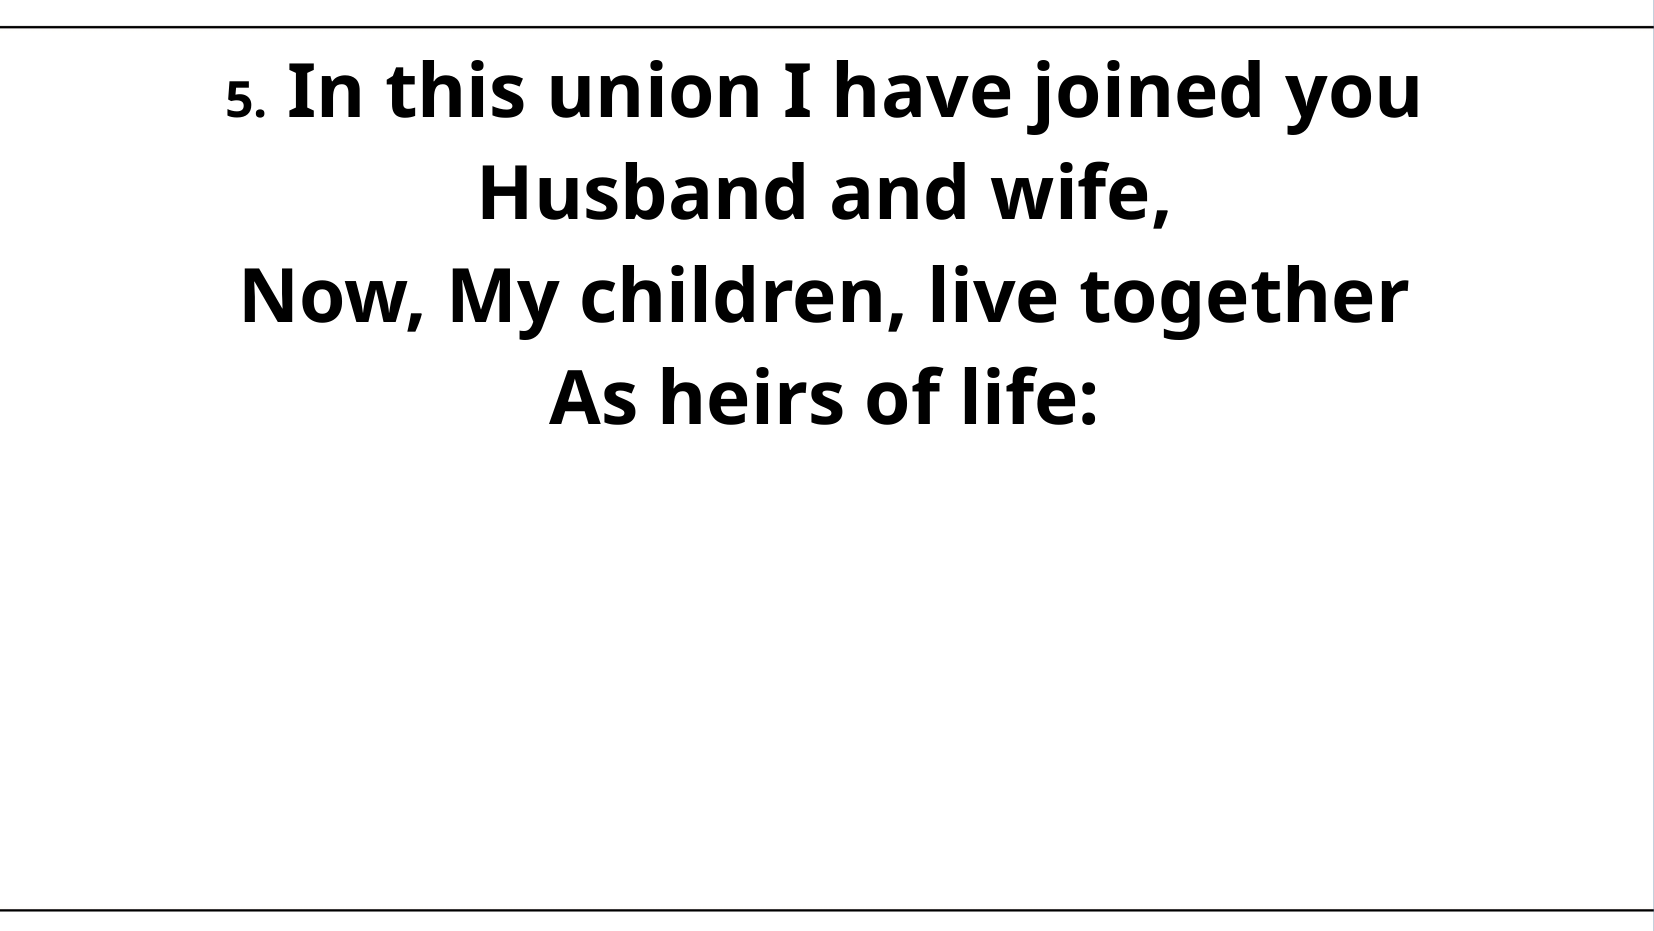

5. In this union I have joined you
Husband and wife,
Now, My children, live together
As heirs of life: